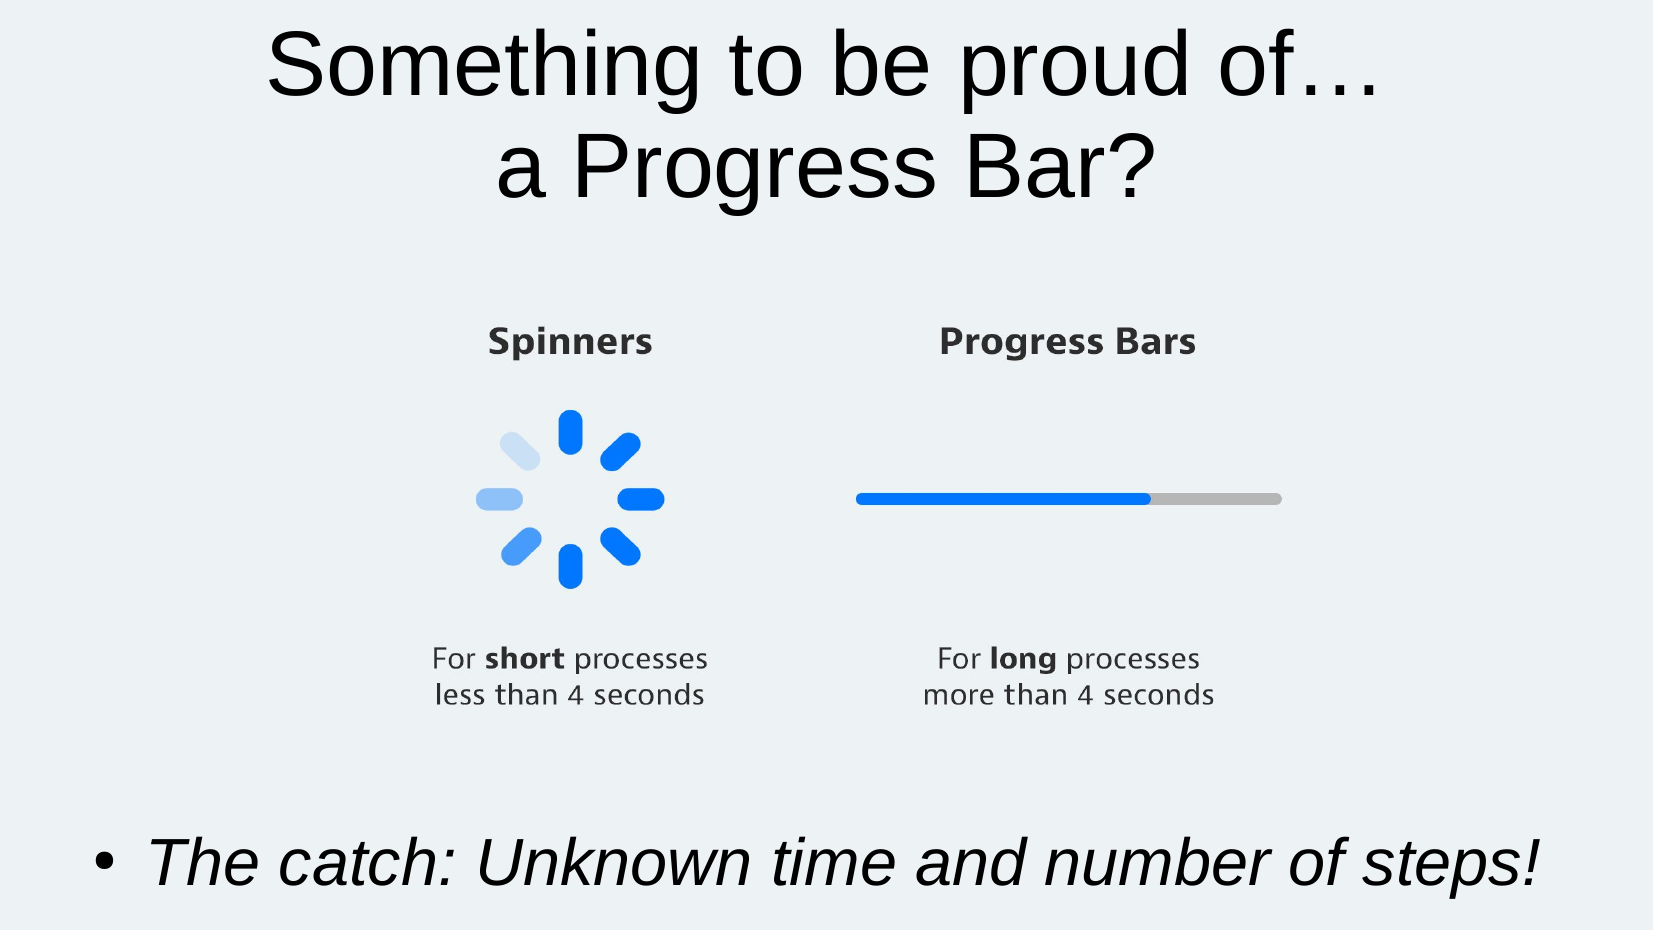

# Something to be proud of… a Progress Bar?
The catch: Unknown time and number of steps!